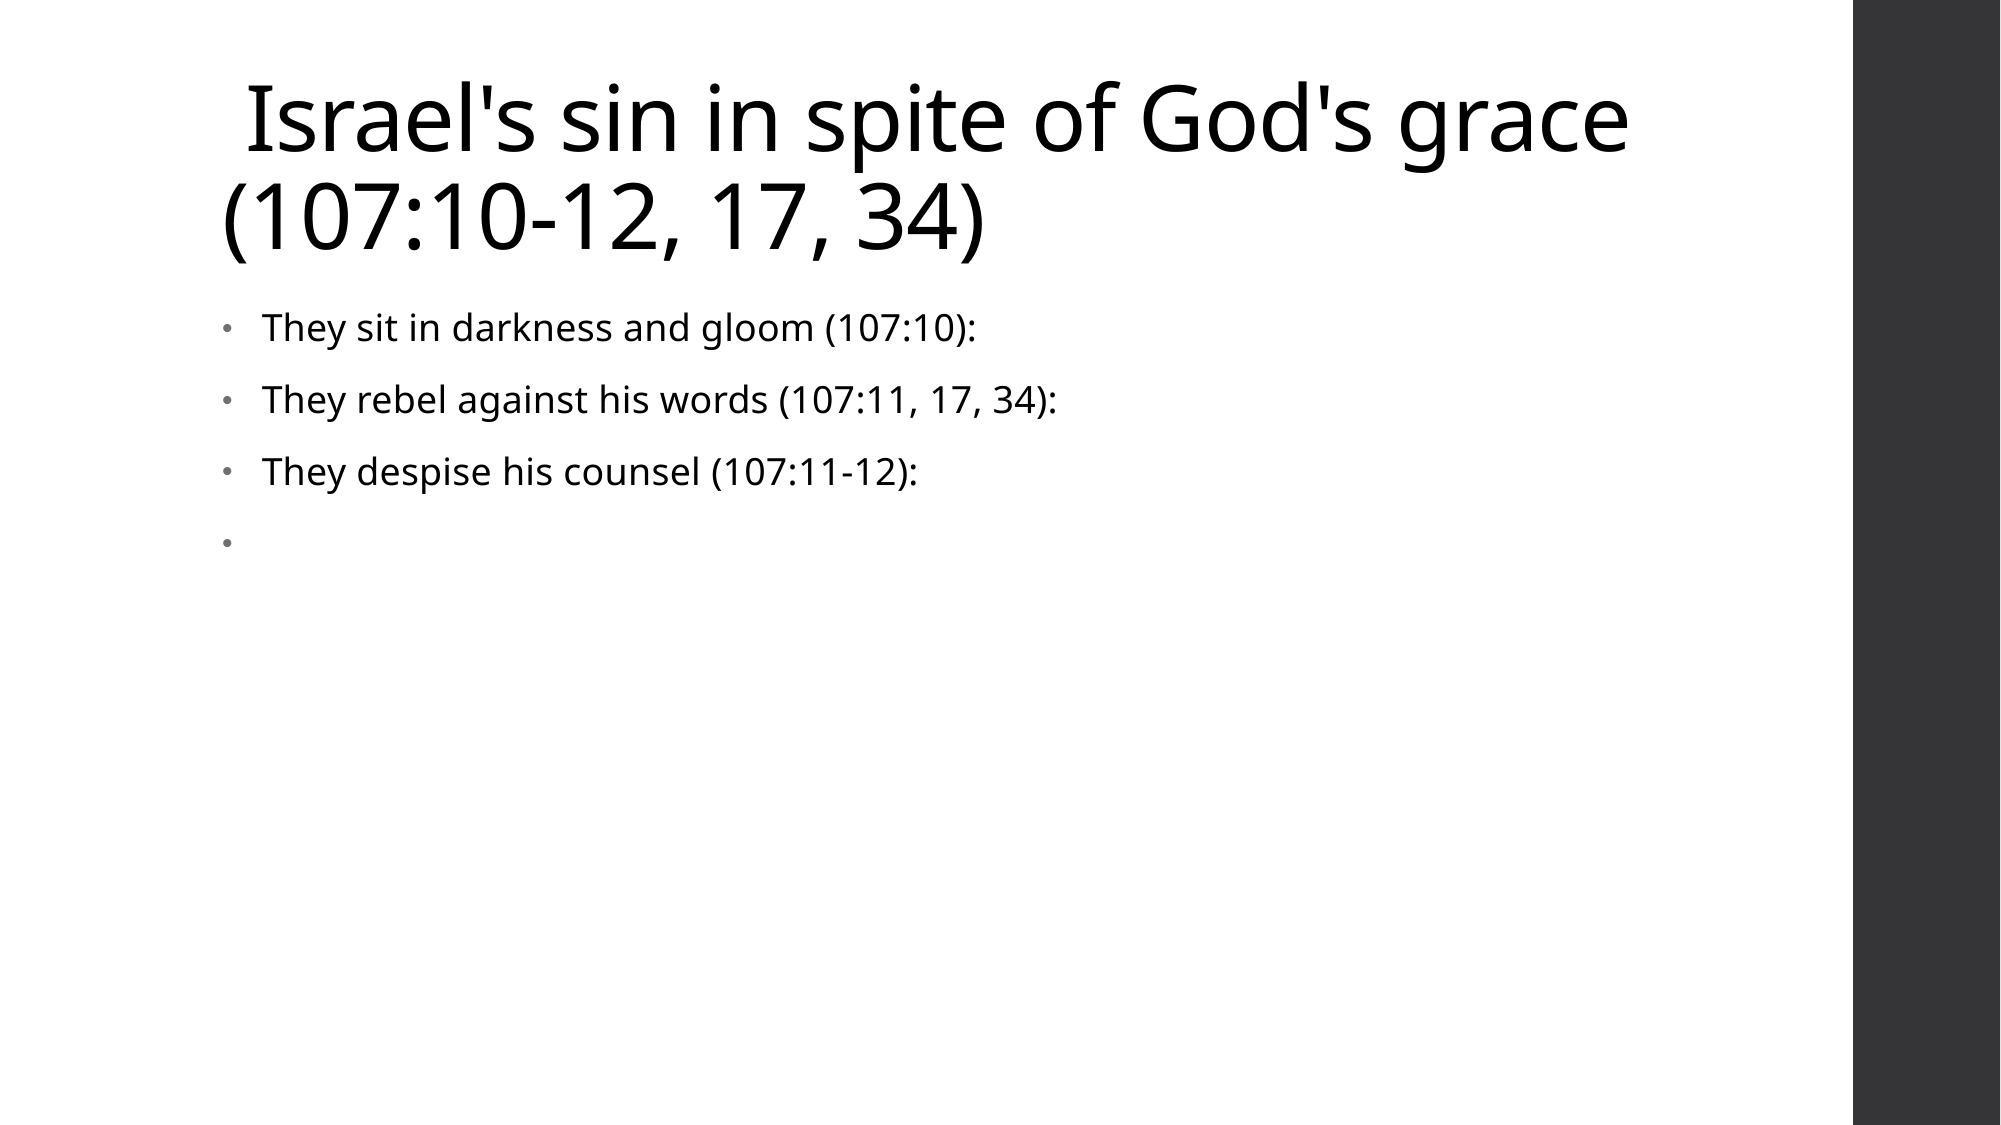

# Israel's sin in spite of God's grace (107:10-12, 17, 34)
 They sit in darkness and gloom (107:10):
 They rebel against his words (107:11, 17, 34):
 They despise his counsel (107:11-12):